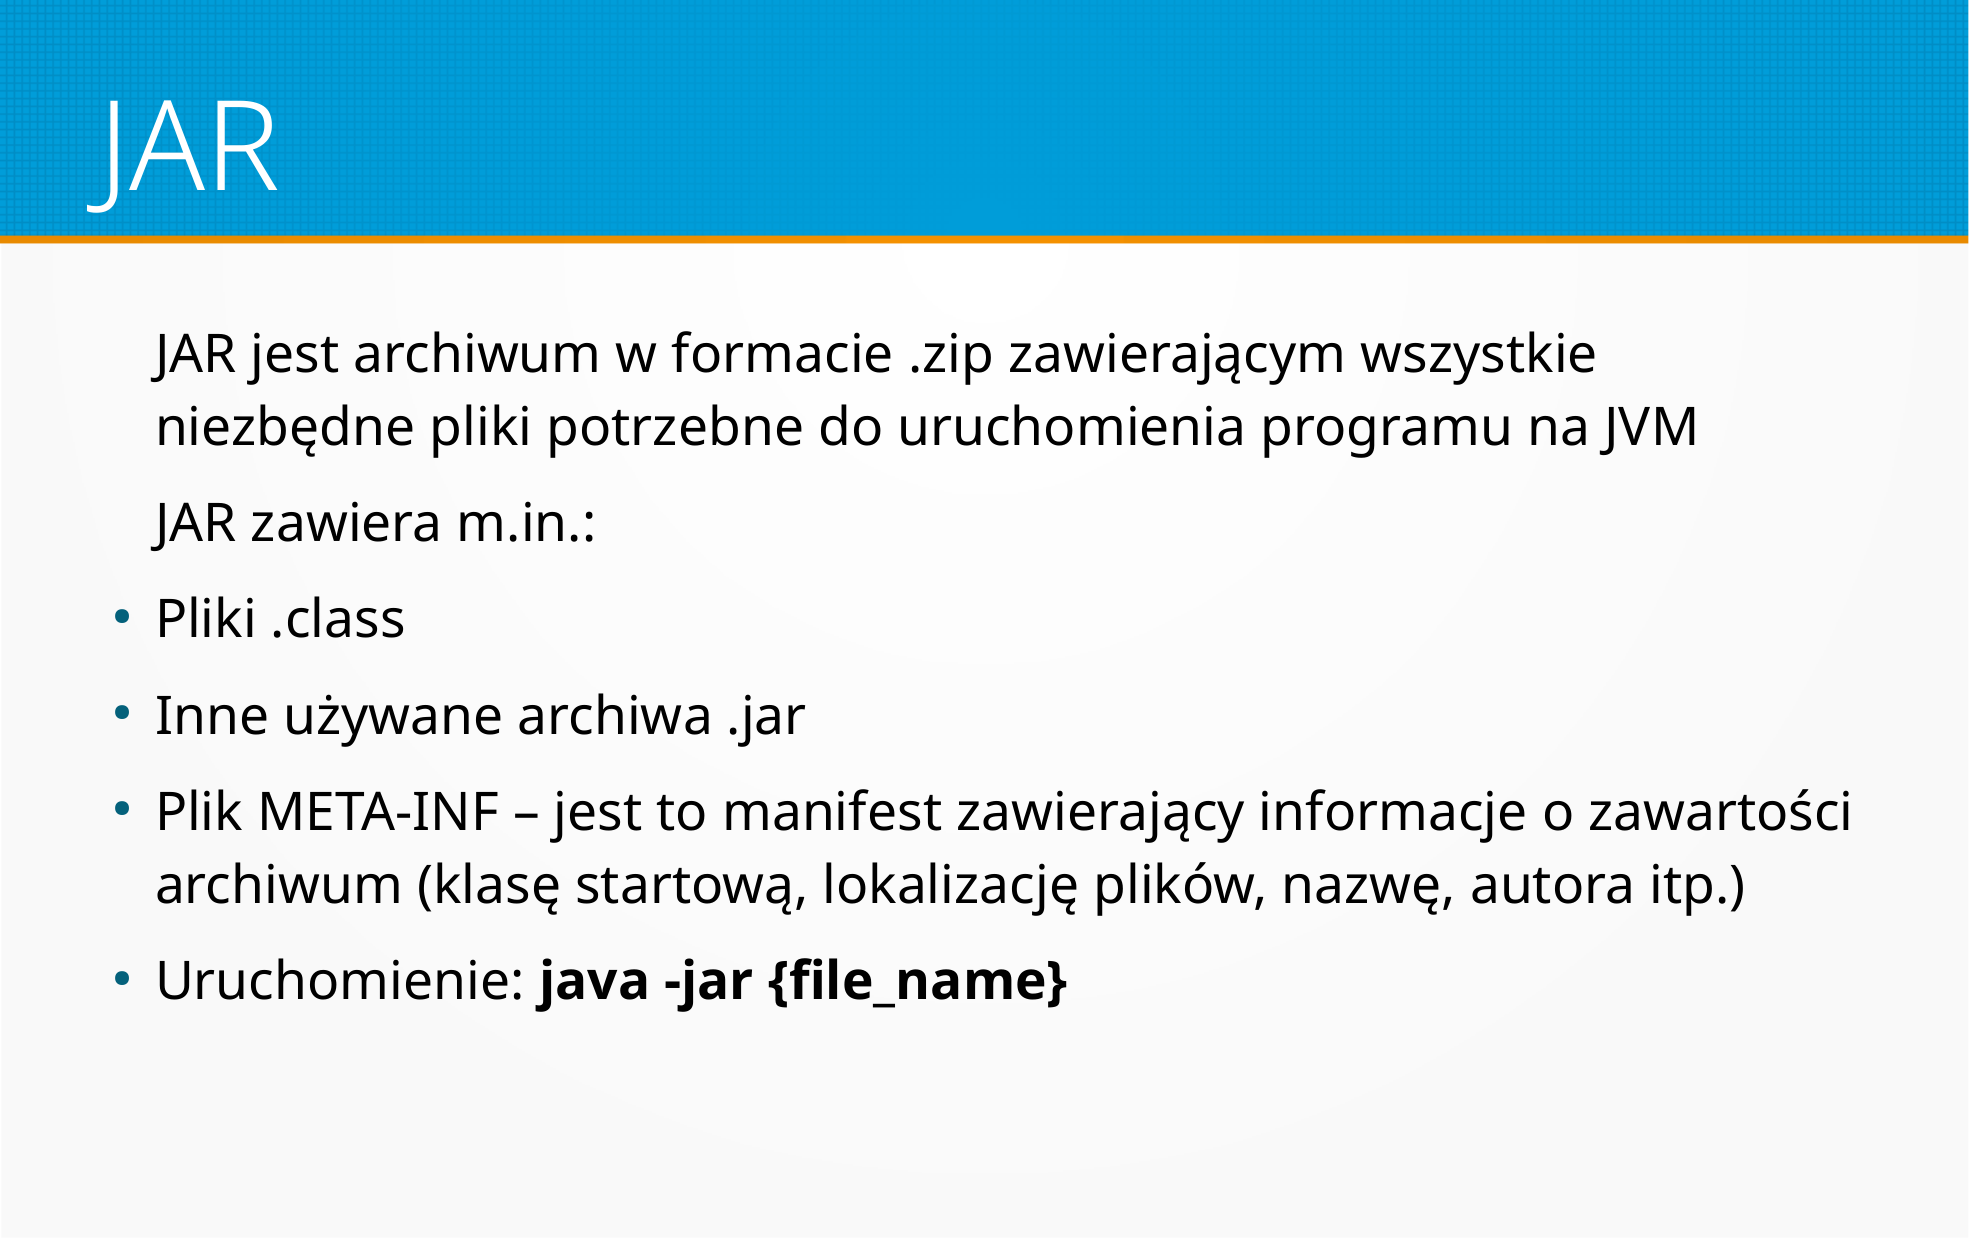

# JAR
JAR jest archiwum w formacie .zip zawierającym wszystkie niezbędne pliki potrzebne do uruchomienia programu na JVM
JAR zawiera m.in.:
Pliki .class
Inne używane archiwa .jar
Plik META-INF – jest to manifest zawierający informacje o zawartości archiwum (klasę startową, lokalizację plików, nazwę, autora itp.)
Uruchomienie: java -jar {file_name}